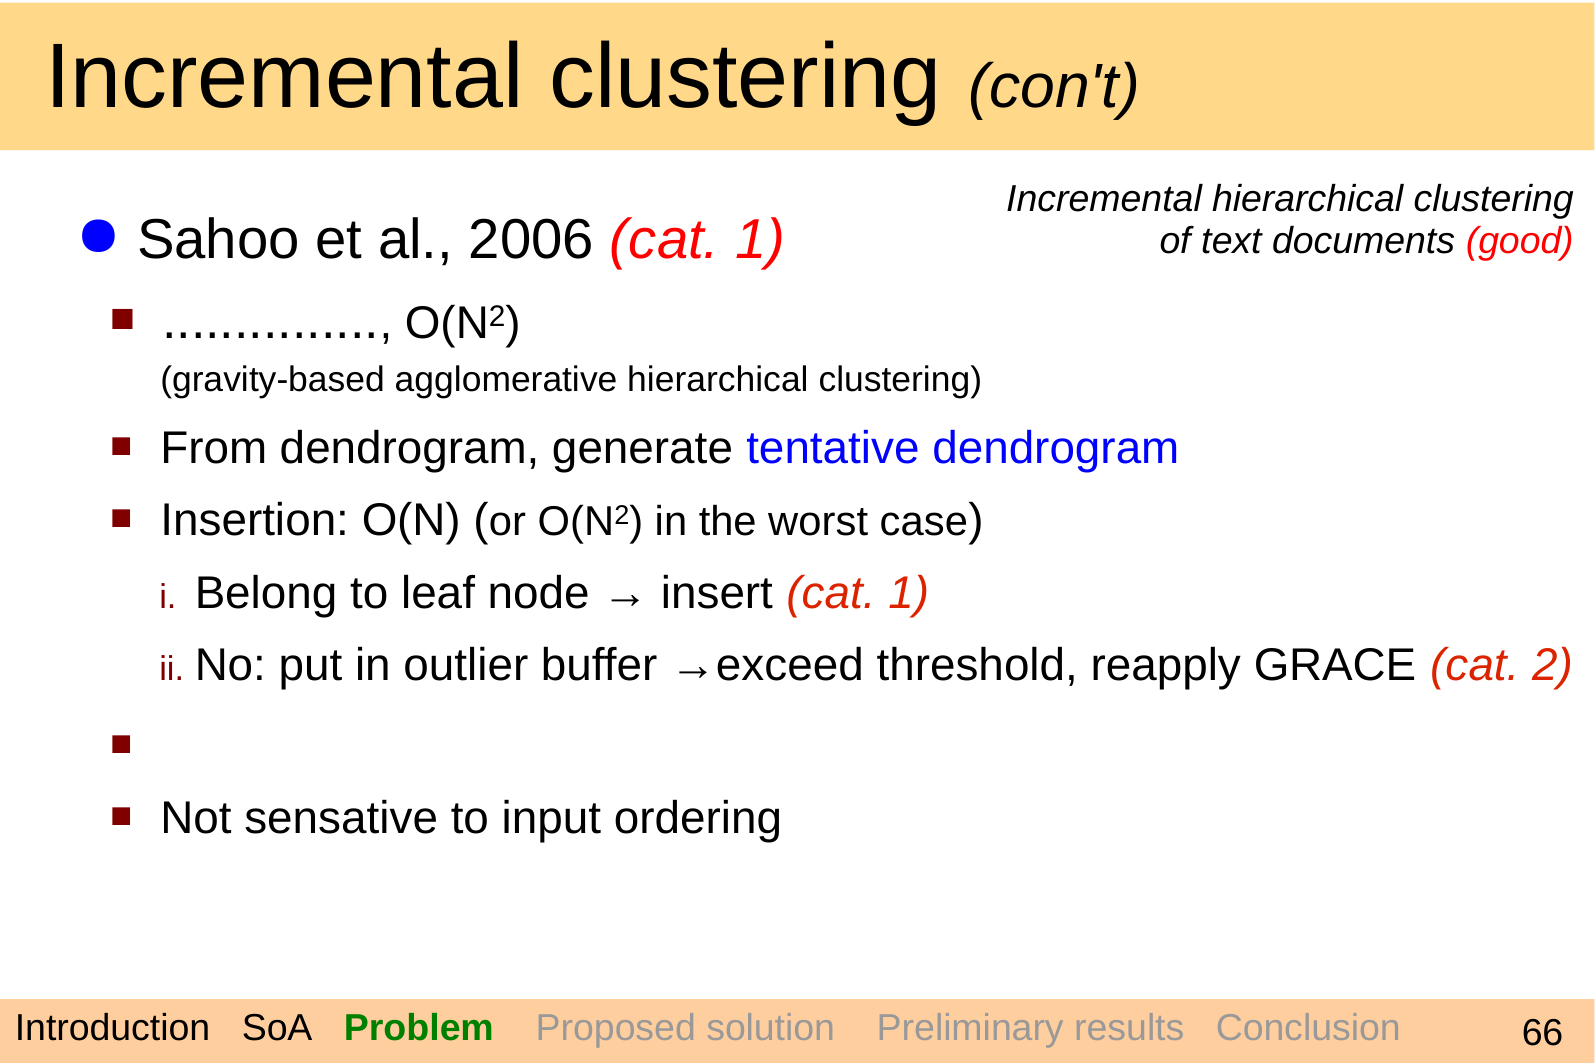

Incremental clustering (con't)
Incremental hierarchical clustering of text documents (good)
 Sahoo et al., 2006 (cat. 1)
 ..............., O(N2)
 (gravity-based agglomerative hierarchical clustering)
 From dendrogram, generate tentative dendrogram
 Insertion: O(N) (or O(N2) in the worst case)
Belong to leaf node → insert (cat. 1)
No: put in outlier buffer →exceed threshold, reapply GRACE (cat. 2)
 Not sensative to input ordering
#
Introduction SoA Problem Proposed solution Preliminary results Conclusion